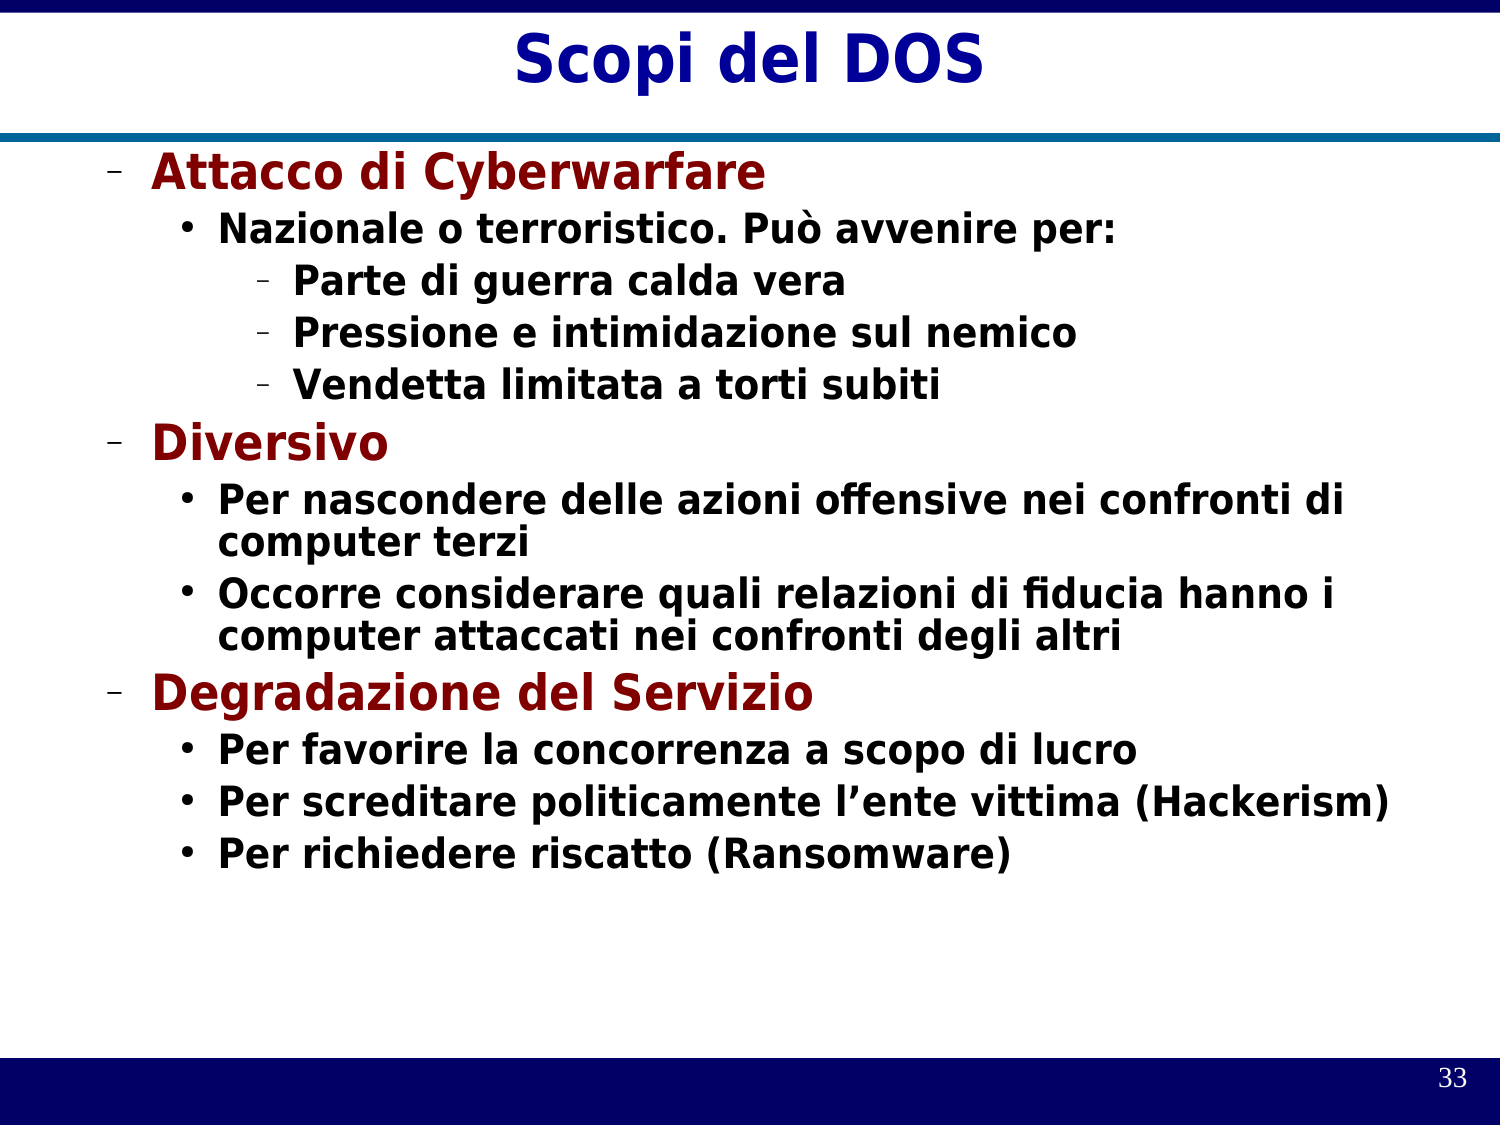

# Scopi del DOS
Attacco di Cyberwarfare
Nazionale o terroristico. Può avvenire per:
Parte di guerra calda vera
Pressione e intimidazione sul nemico
Vendetta limitata a torti subiti
Diversivo
Per nascondere delle azioni offensive nei confronti di computer terzi
Occorre considerare quali relazioni di fiducia hanno i computer attaccati nei confronti degli altri
Degradazione del Servizio
Per favorire la concorrenza a scopo di lucro
Per screditare politicamente l’ente vittima (Hackerism)
Per richiedere riscatto (Ransomware)